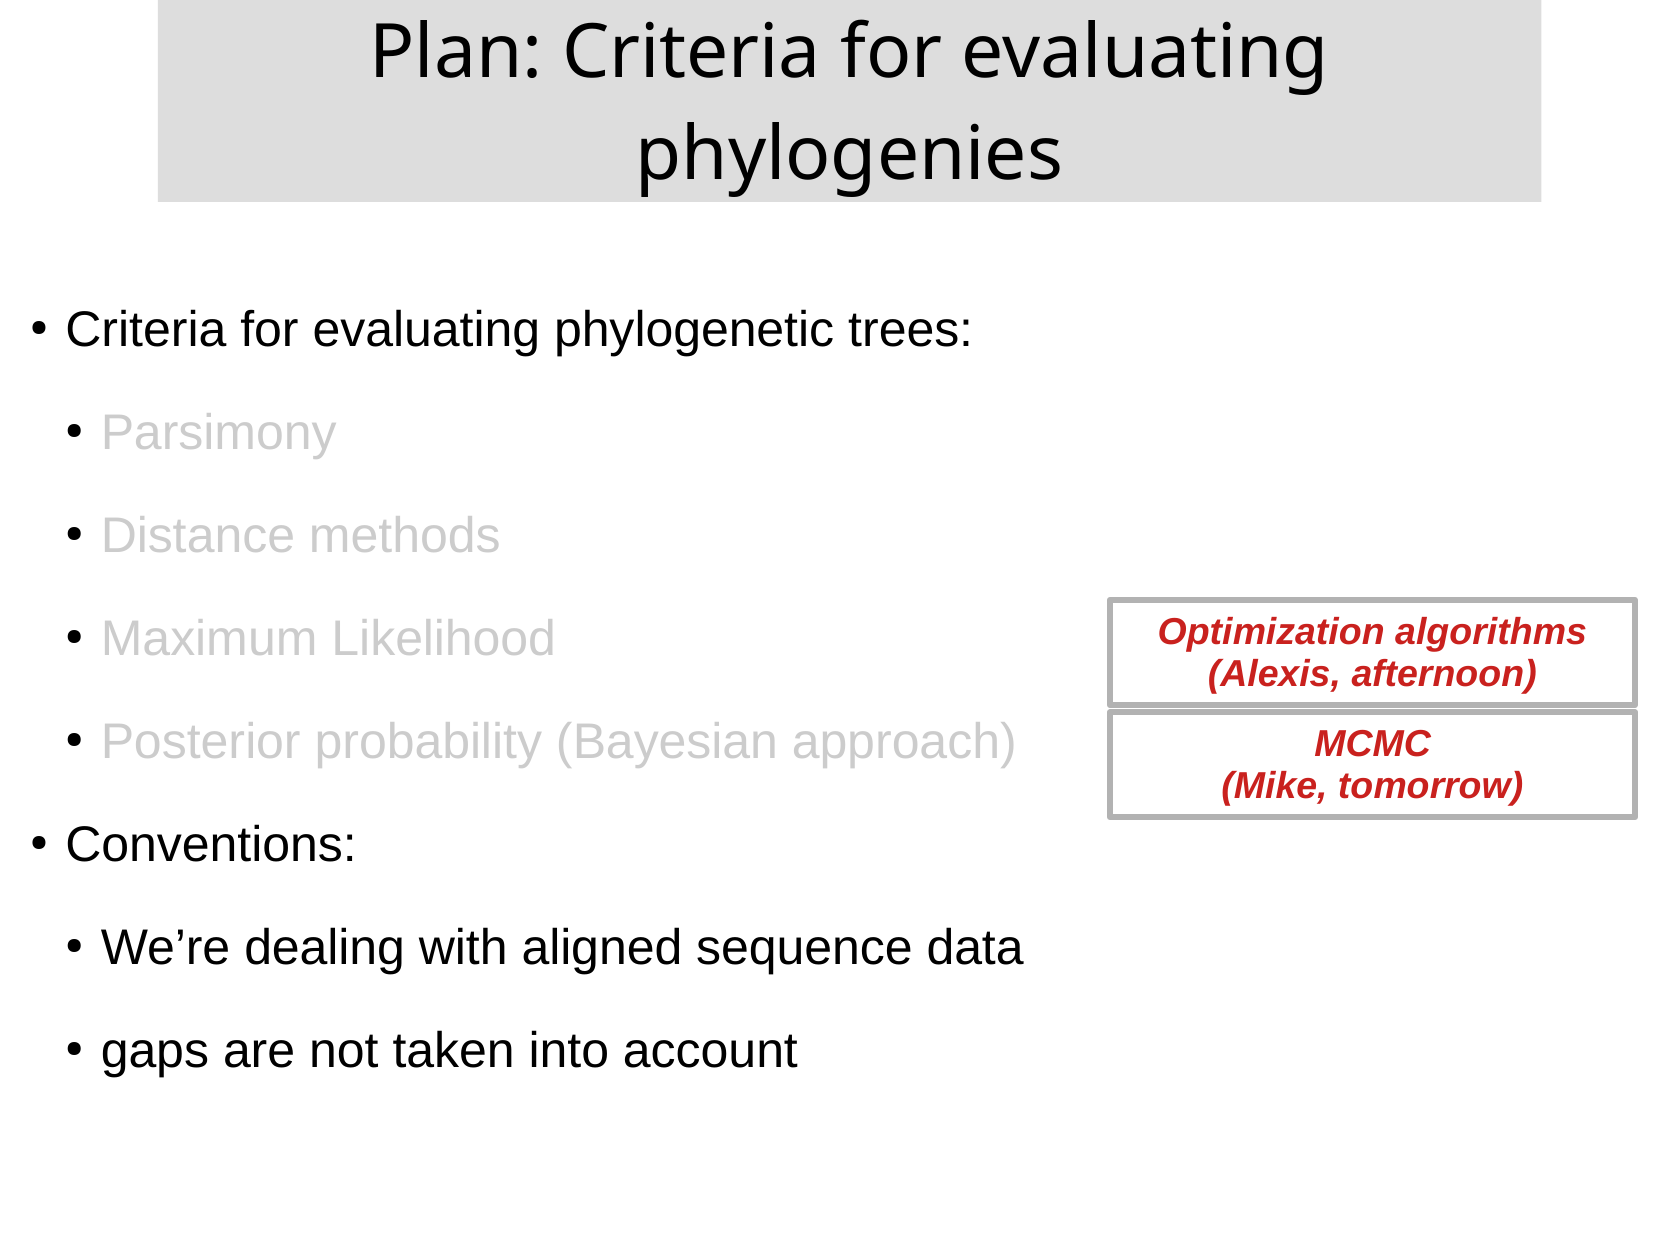

# Plan: Criteria for evaluating phylogenies
Criteria for evaluating phylogenetic trees:
Parsimony
Distance methods
Maximum Likelihood
Posterior probability (Bayesian approach)
Conventions:
We’re dealing with aligned sequence data
gaps are not taken into account
Optimization algorithms
(Alexis, afternoon)
MCMC
(Mike, tomorrow)